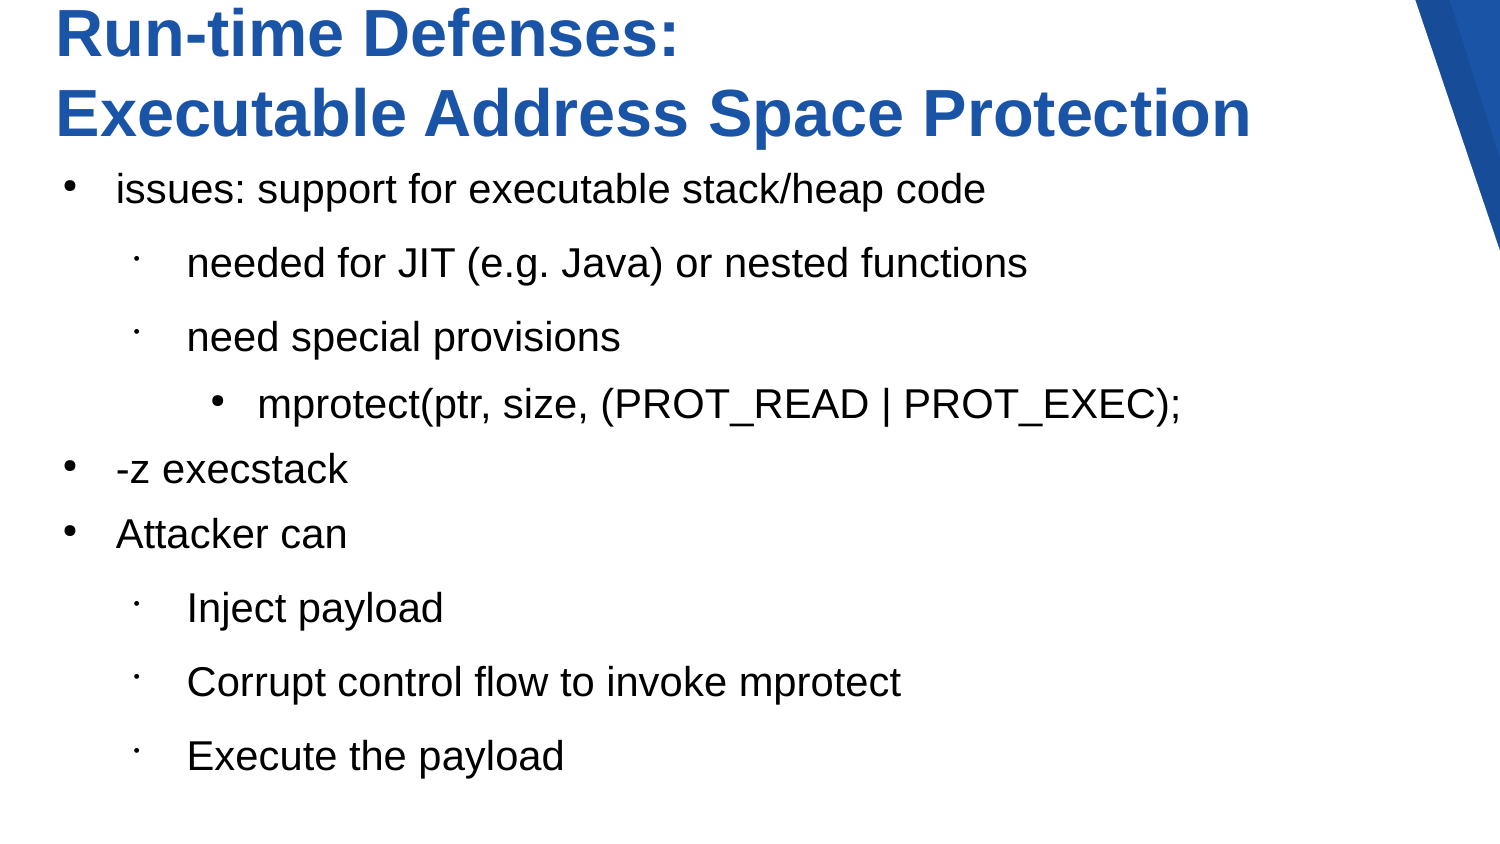

Run-time Defenses:
Executable Address Space Protection
# issues: support for executable stack/heap code
needed for JIT (e.g. Java) or nested functions
need special provisions
mprotect(ptr, size, (PROT_READ | PROT_EXEC);
-z execstack
Attacker can
Inject payload
Corrupt control flow to invoke mprotect
Execute the payload